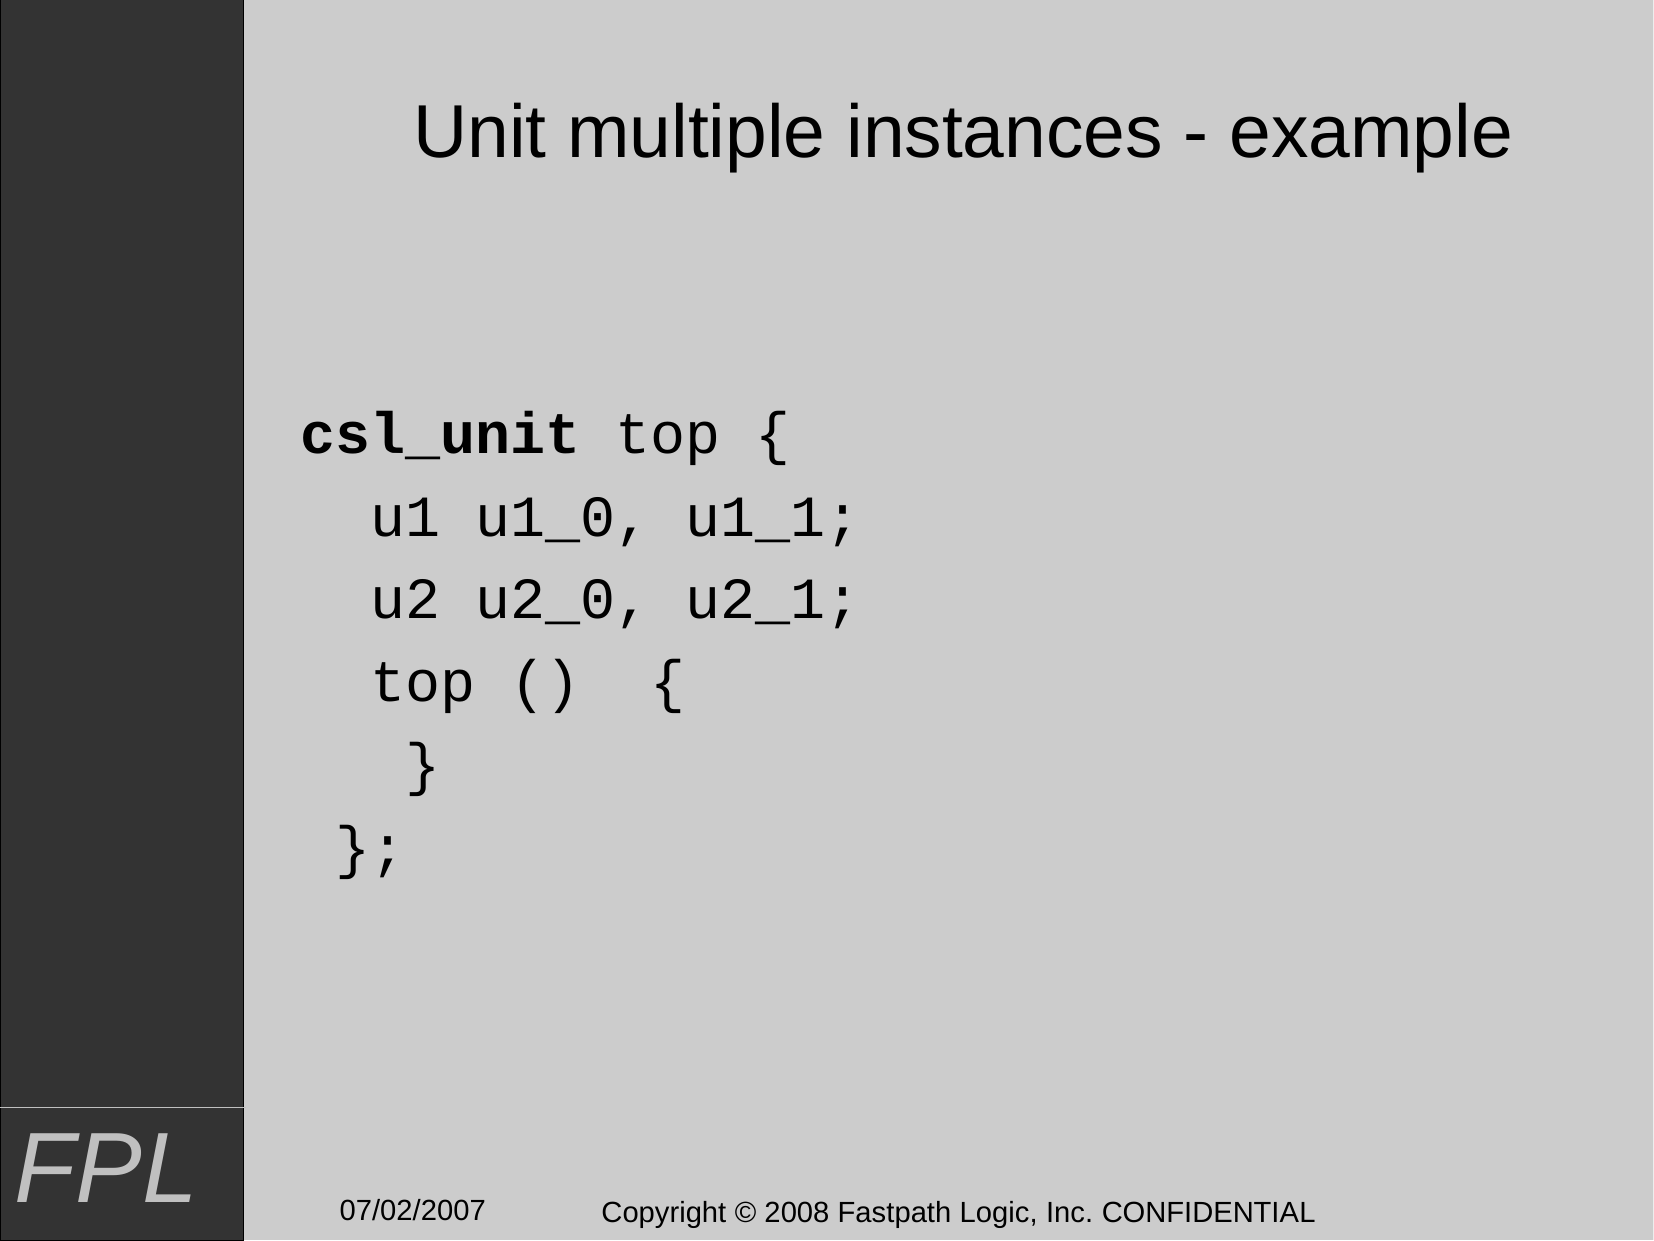

Unit multiple instances - example
# csl_unit top {
 u1 u1_0, u1_1;
 u2 u2_0, u2_1;
 top () {
 }
 };
07/02/2007
© 2007 FASTPATH LOGIC INC.